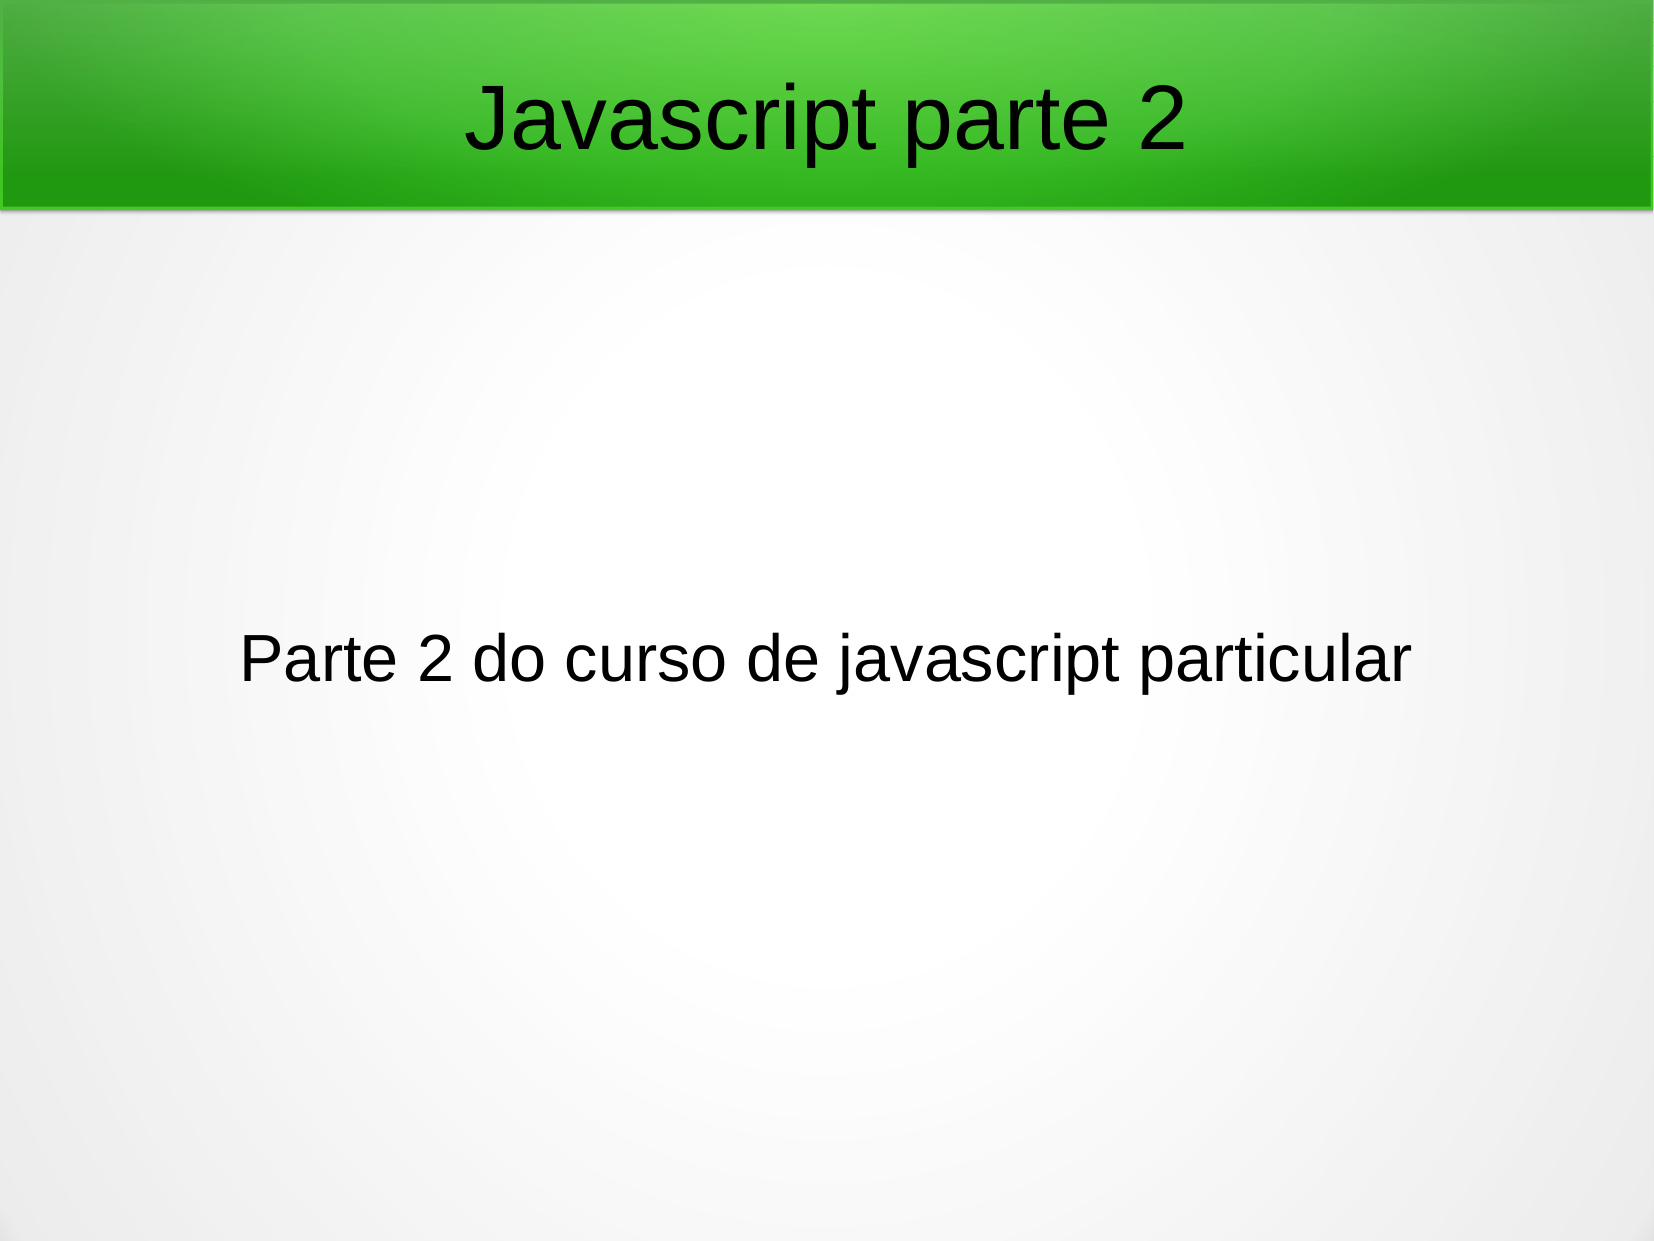

# Javascript parte 2
Parte 2 do curso de javascript particular